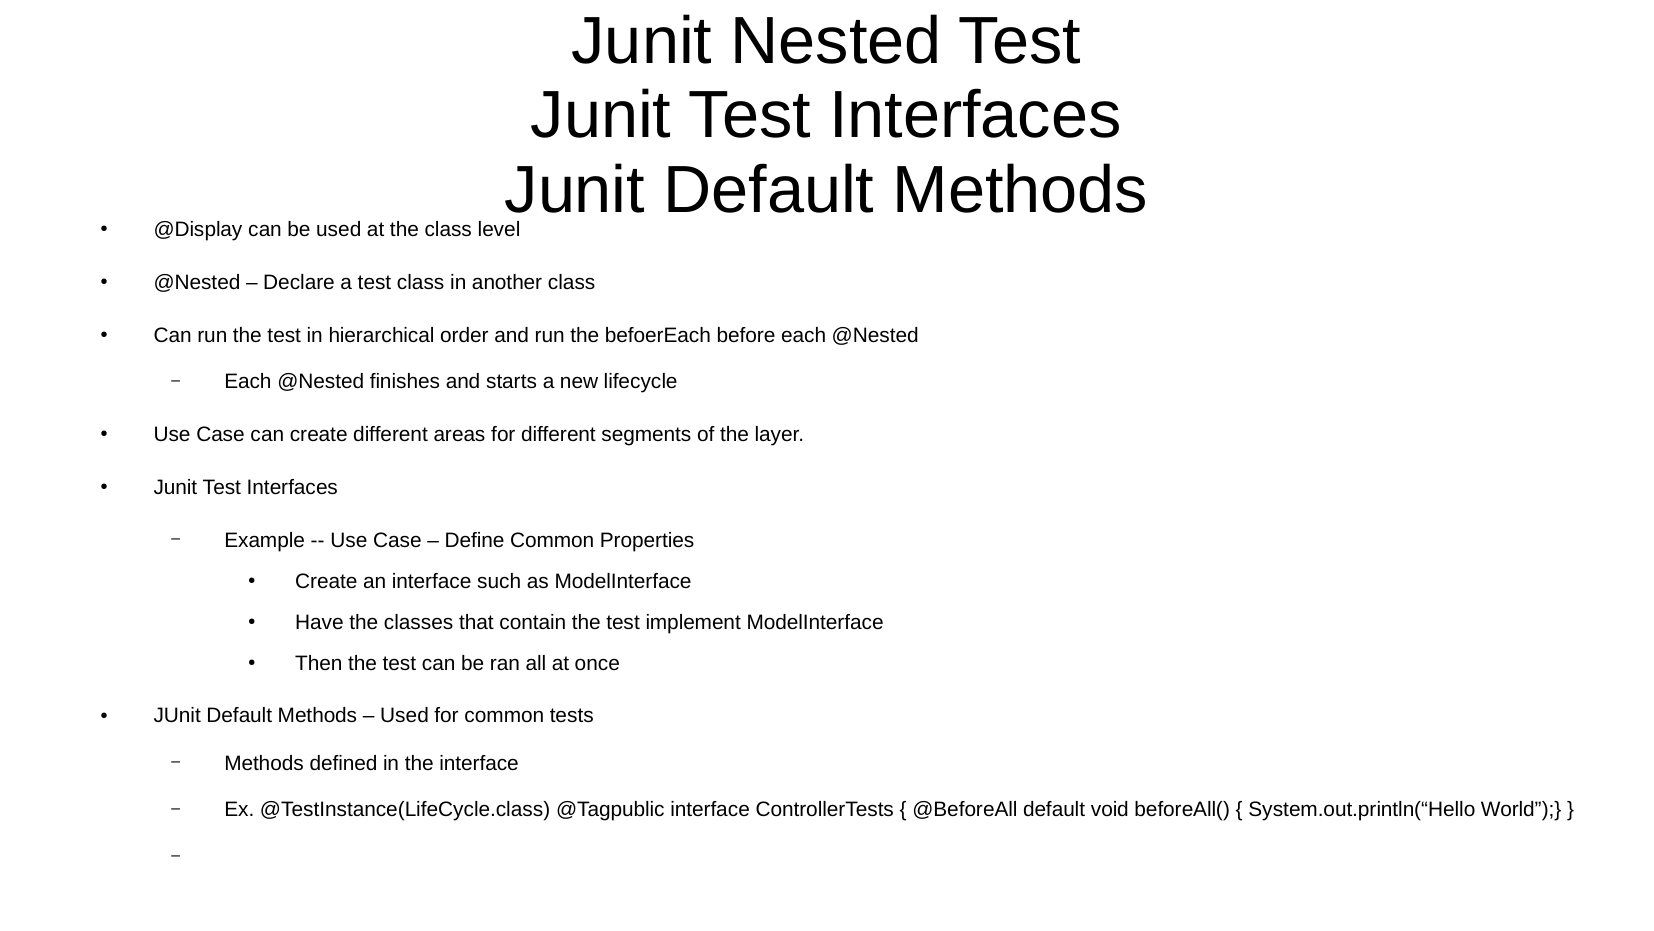

# Junit Nested Test Junit Test Interfaces Junit Default Methods
@Display can be used at the class level
@Nested – Declare a test class in another class
Can run the test in hierarchical order and run the befoerEach before each @Nested
Each @Nested finishes and starts a new lifecycle
Use Case can create different areas for different segments of the layer.
Junit Test Interfaces
Example -- Use Case – Define Common Properties
Create an interface such as ModelInterface
Have the classes that contain the test implement ModelInterface
Then the test can be ran all at once
JUnit Default Methods – Used for common tests
Methods defined in the interface
Ex. @TestInstance(LifeCycle.class) @Tagpublic interface ControllerTests { @BeforeAll default void beforeAll() { System.out.println(“Hello World”);} }